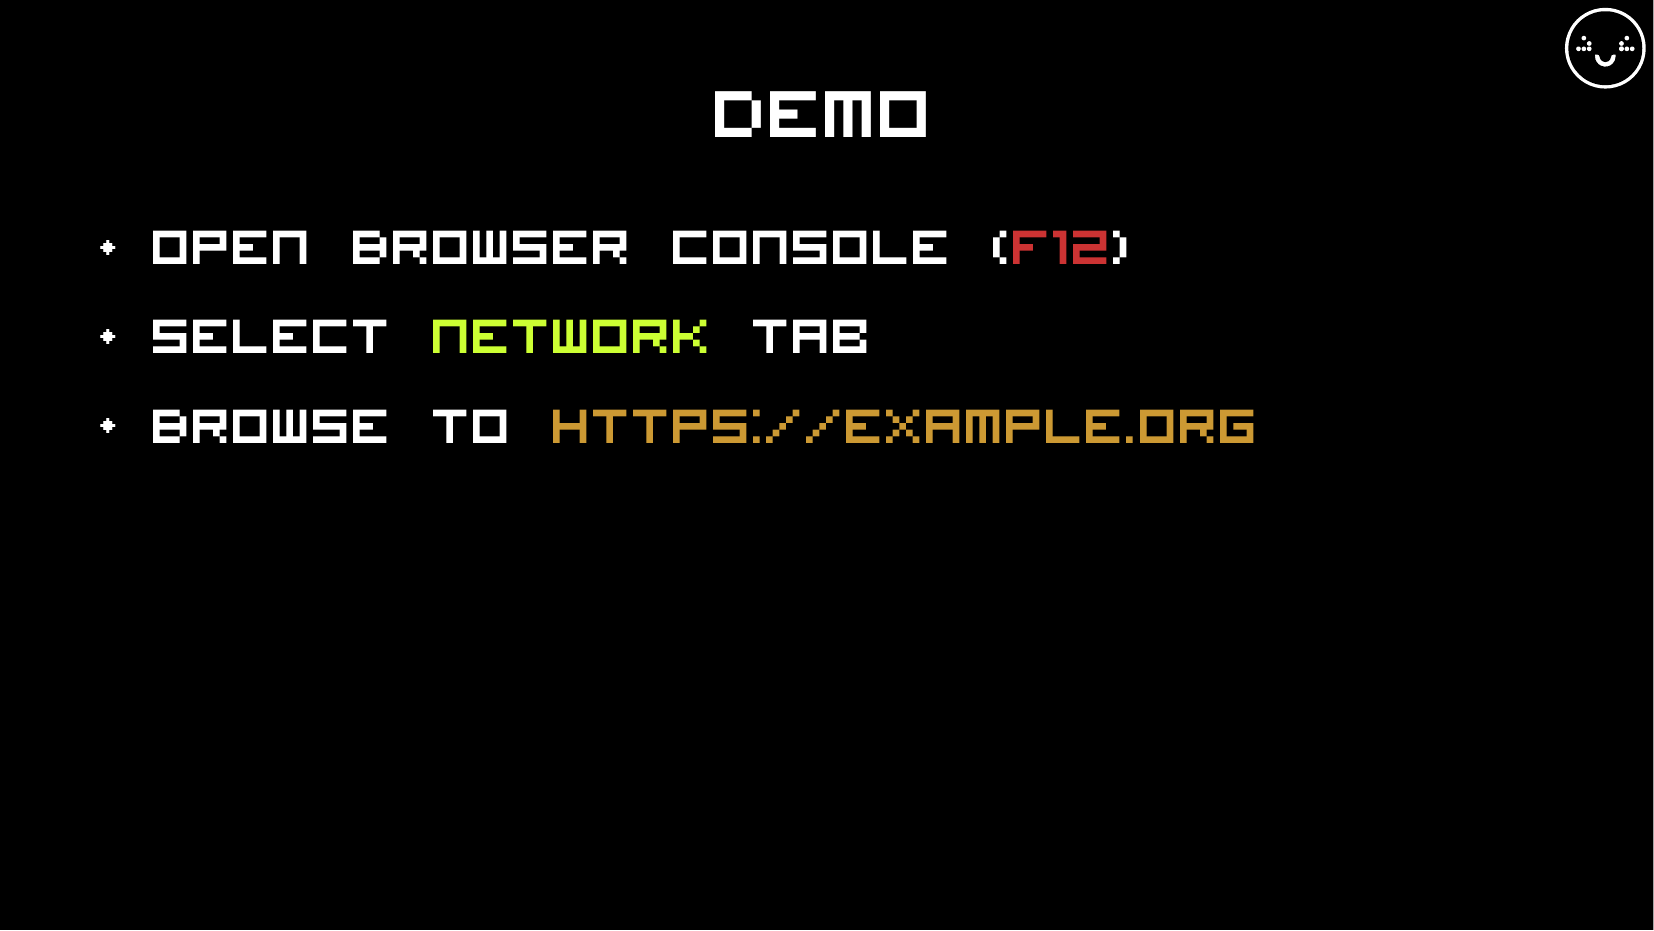

# Demo
Open Browser console (F12)
Select network tab
Browse to https://example.org